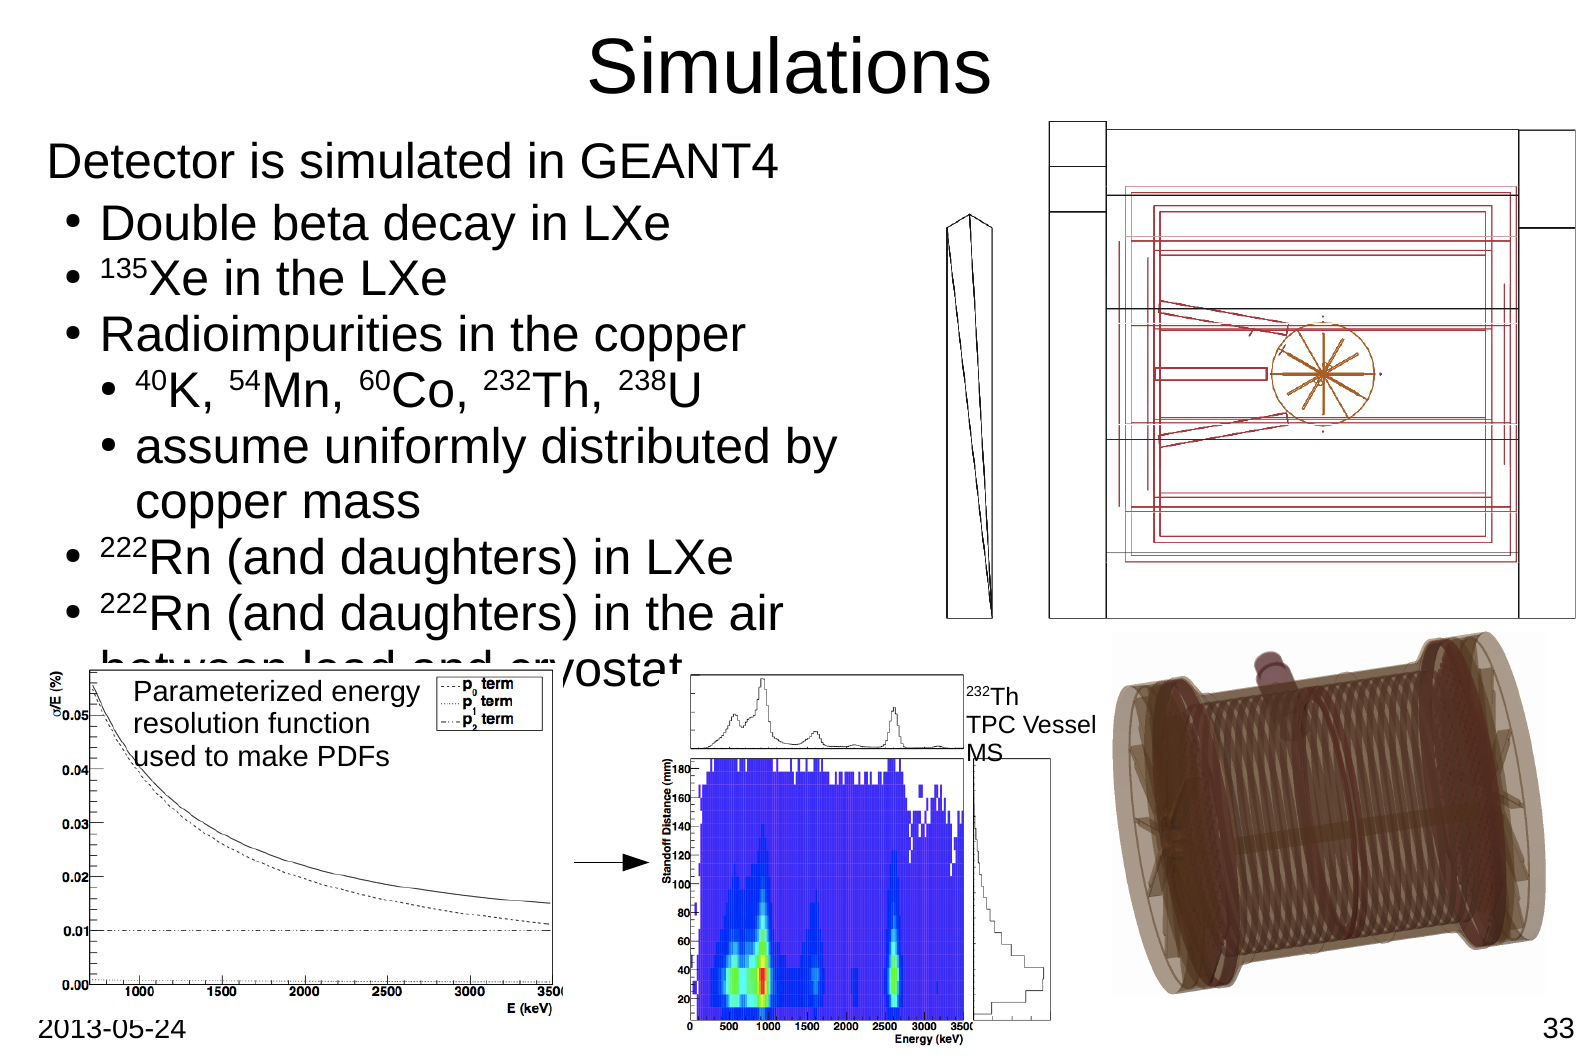

# Simulations
Detector is simulated in GEANT4
Double beta decay in LXe
135Xe in the LXe
Radioimpurities in the copper
40K, 54Mn, 60Co, 232Th, 238U
assume uniformly distributed by copper mass
222Rn (and daughters) in LXe
222Rn (and daughters) in the air between lead and cryostat
Parameterized energy resolution function used to make PDFs
232Th
TPC Vessel
MS
2013-05-24
33